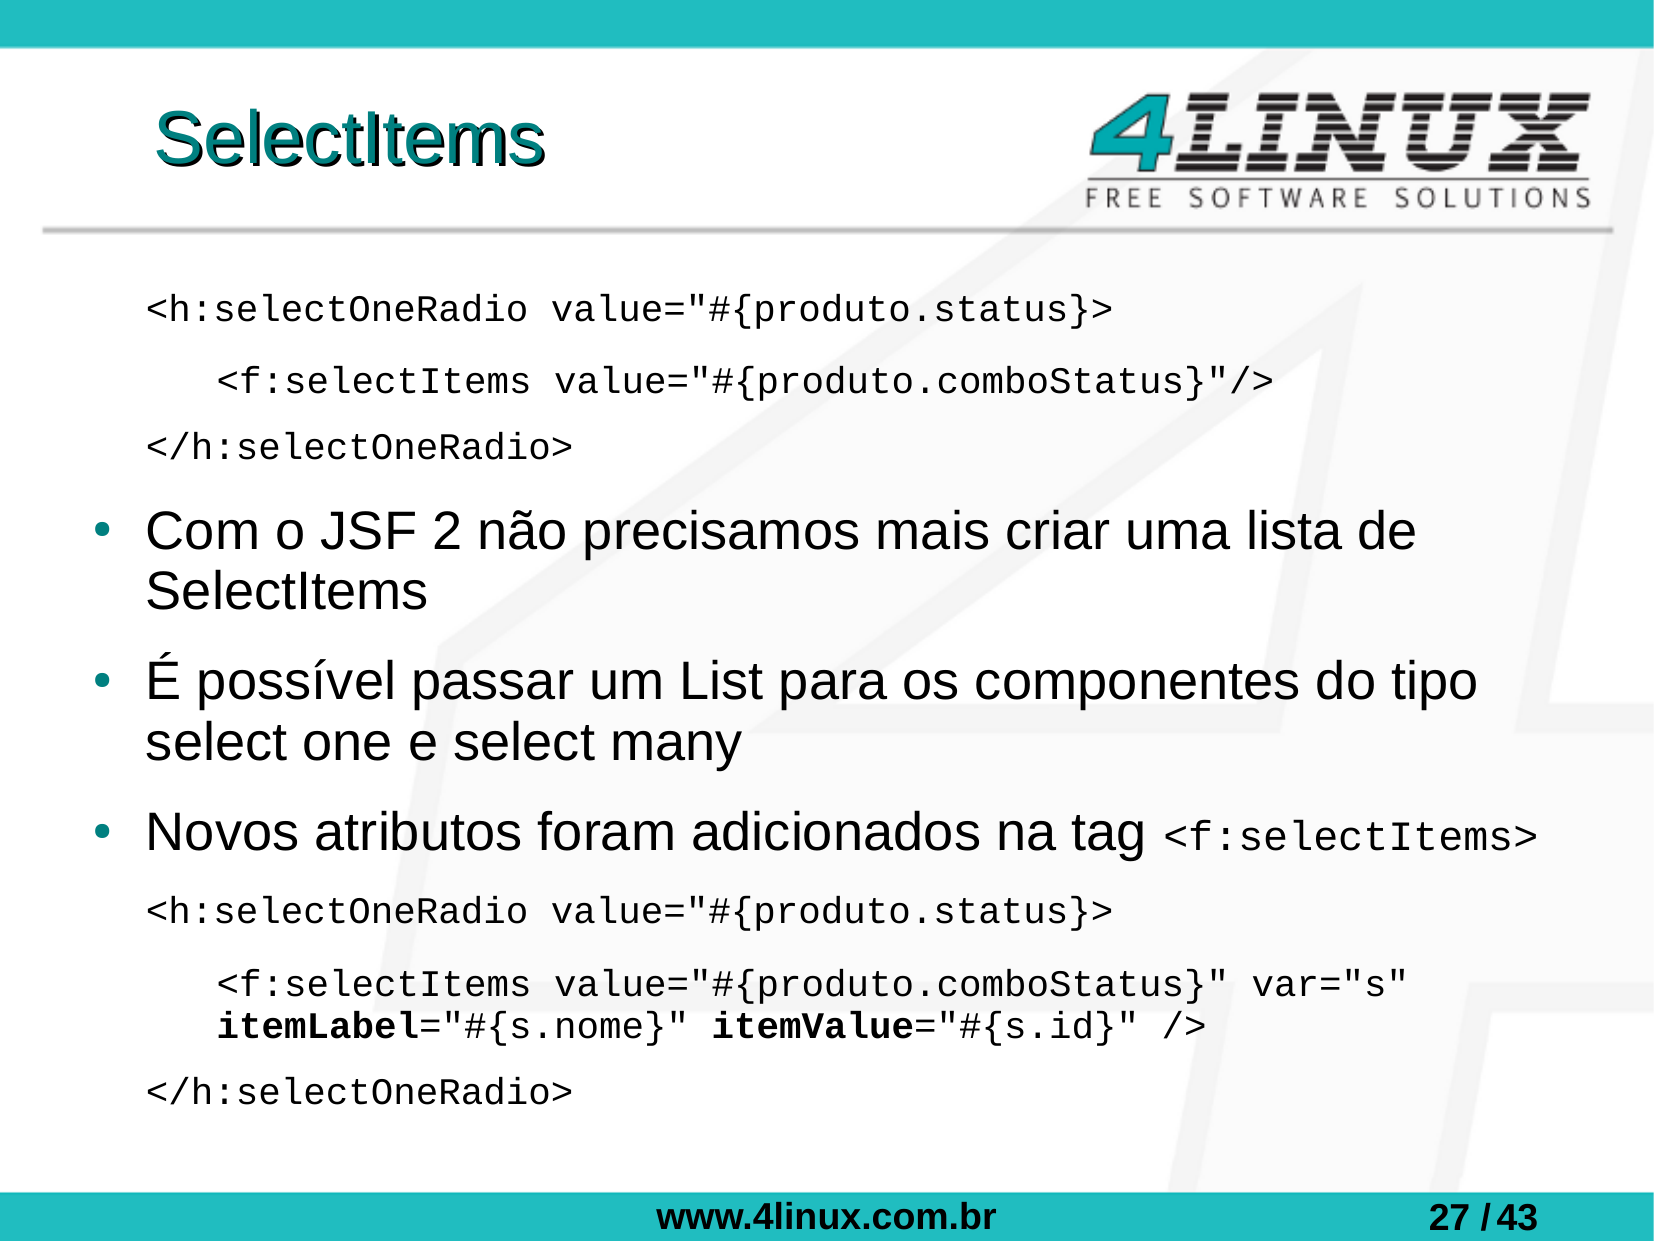

# SelectItems
<h:selectOneRadio value="#{produto.status}>
<f:selectItems value="#{produto.comboStatus}"/>
</h:selectOneRadio>
Com o JSF 2 não precisamos mais criar uma lista de SelectItems
É possível passar um List para os componentes do tipo select one e select many
Novos atributos foram adicionados na tag <f:selectItems>
<h:selectOneRadio value="#{produto.status}>
<f:selectItems value="#{produto.comboStatus}" var="s" itemLabel="#{s.nome}" itemValue="#{s.id}" />
</h:selectOneRadio>